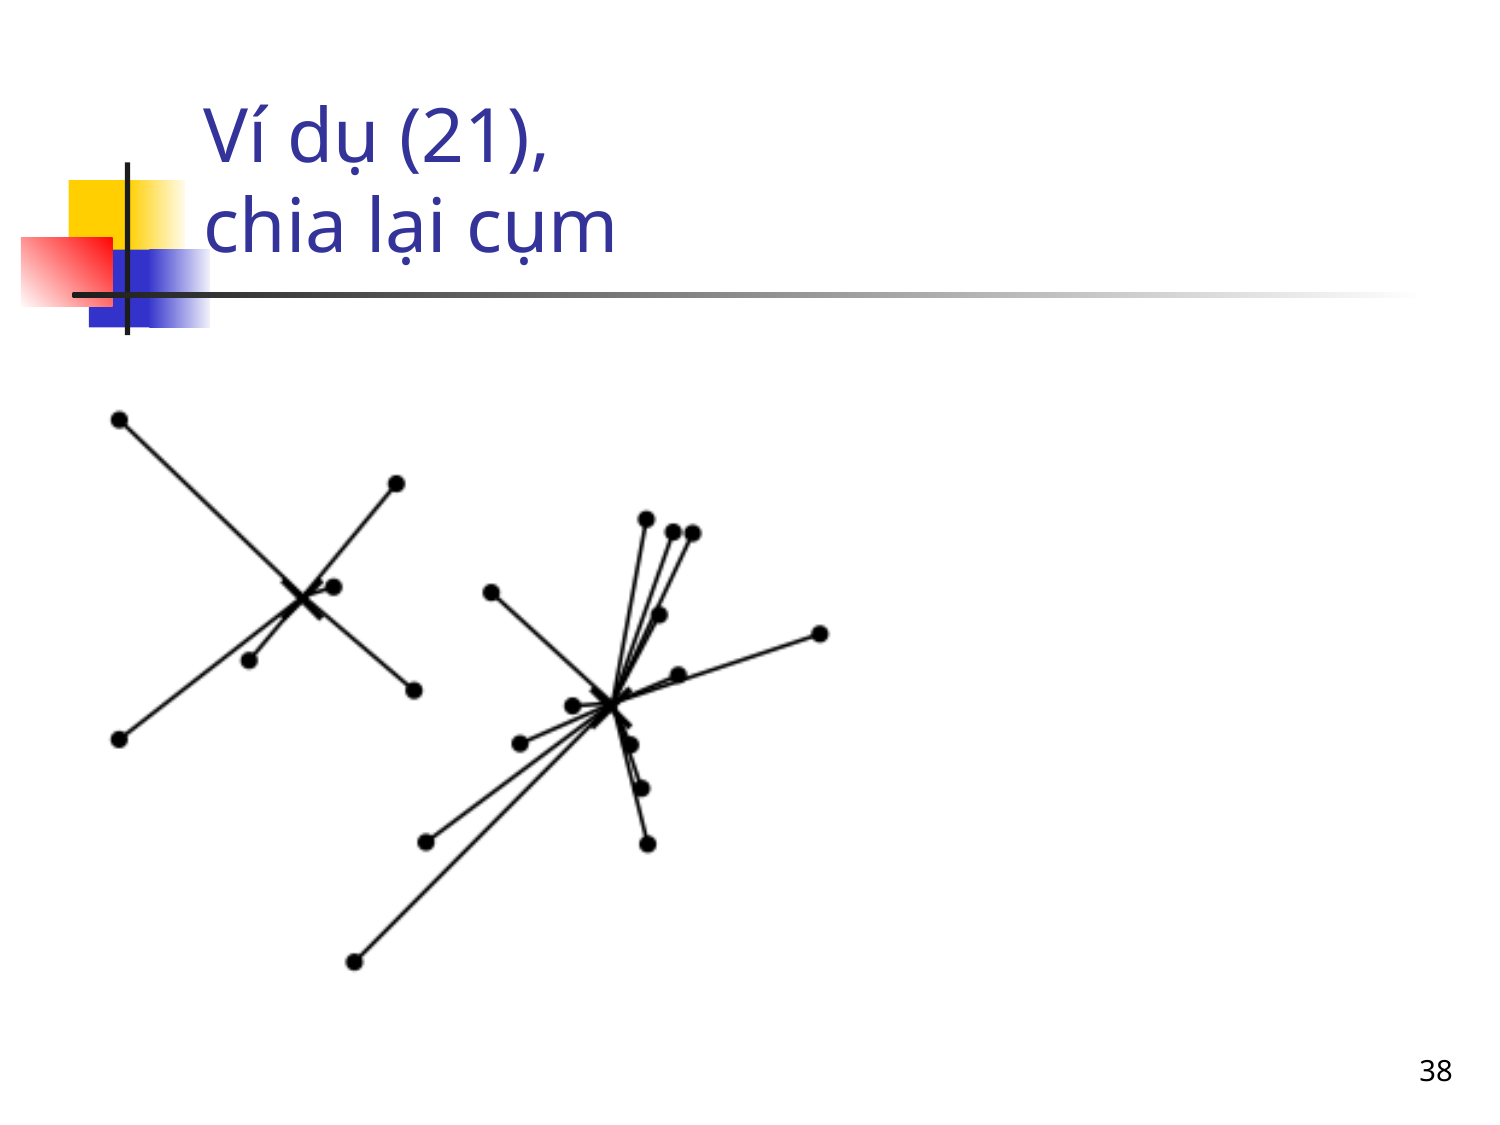

# Ví dụ (21), chia lại cụm